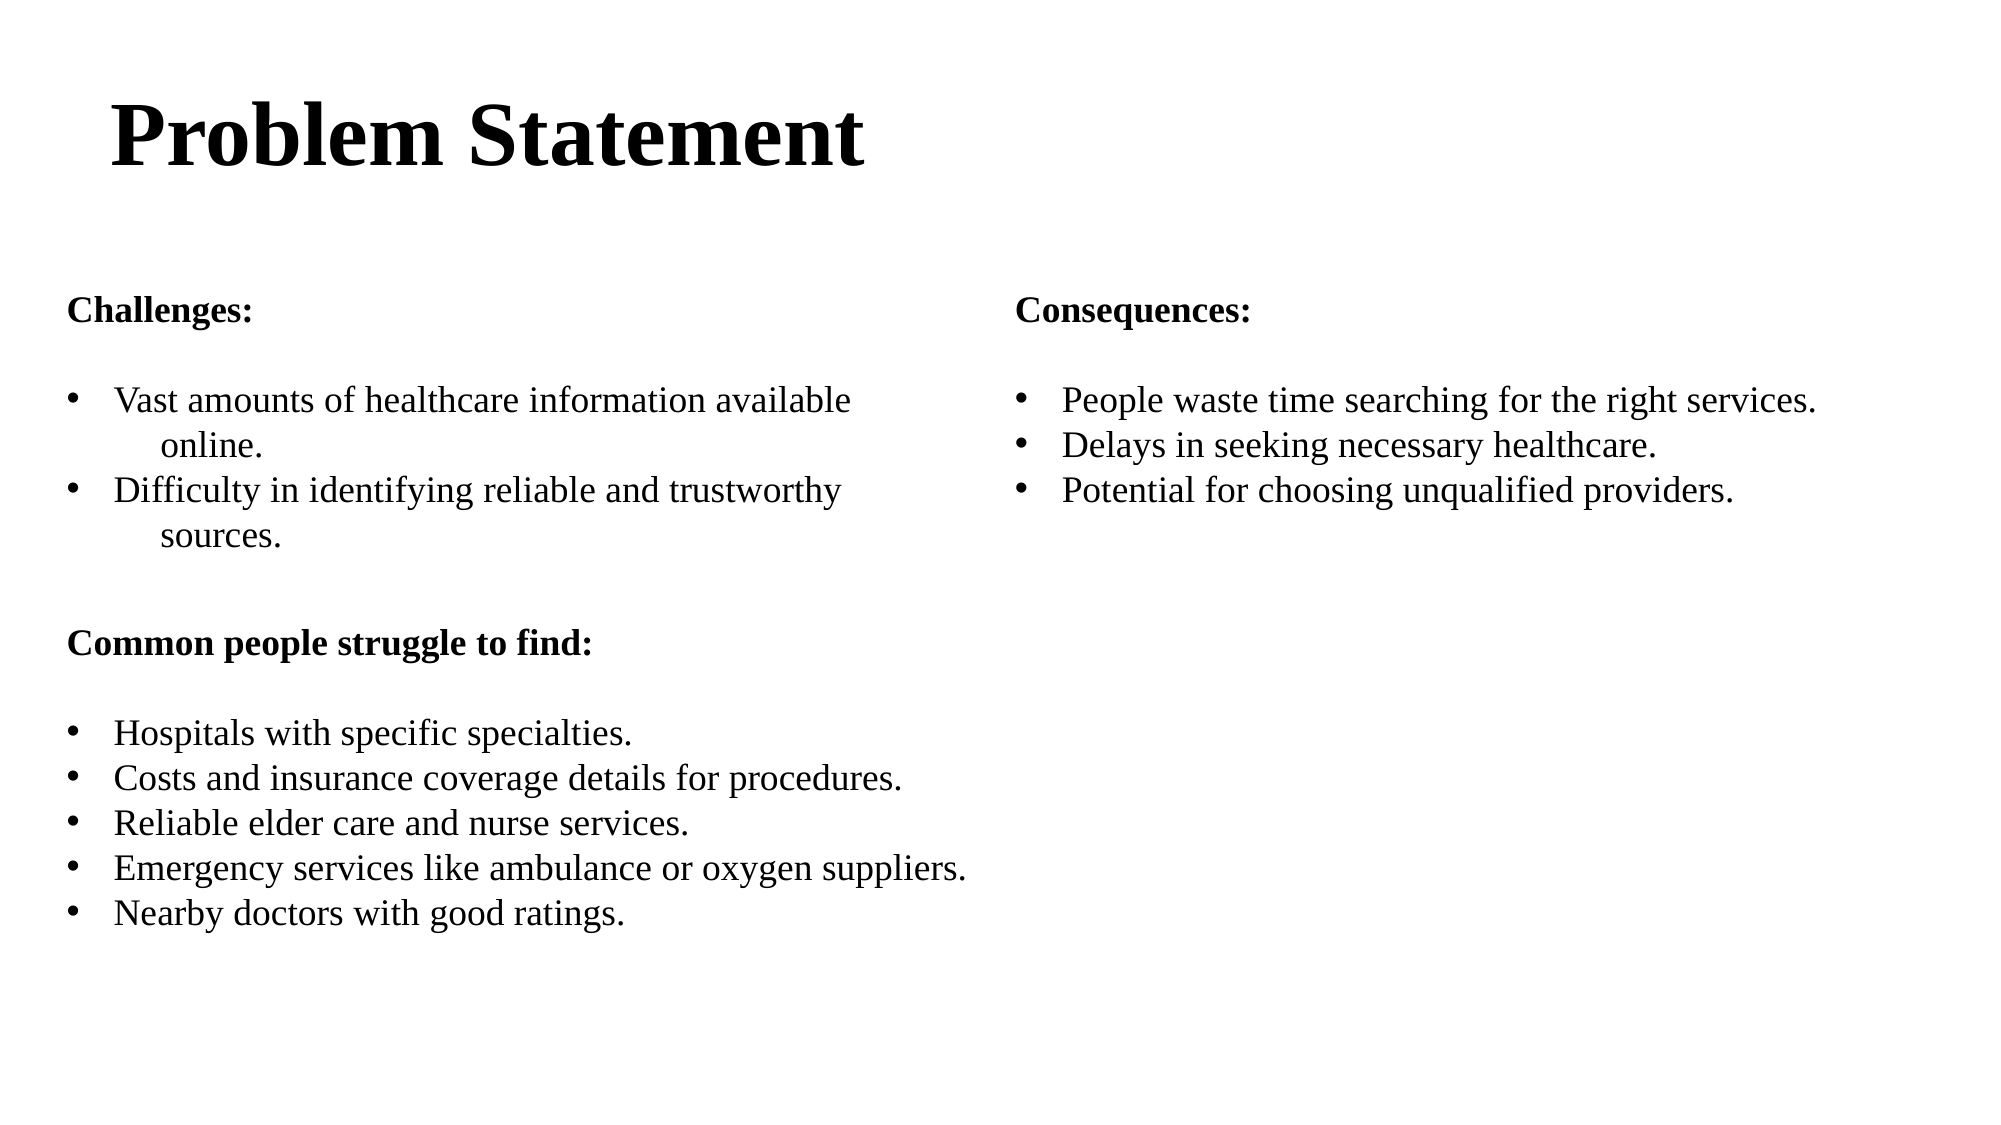

# Problem Statement
Challenges:
Vast amounts of healthcare information available online.
Difficulty in identifying reliable and trustworthy sources.
Consequences:
People waste time searching for the right services.
Delays in seeking necessary healthcare.
Potential for choosing unqualified providers.
Common people struggle to find:
Hospitals with specific specialties.
Costs and insurance coverage details for procedures.
Reliable elder care and nurse services.
Emergency services like ambulance or oxygen suppliers.
Nearby doctors with good ratings.